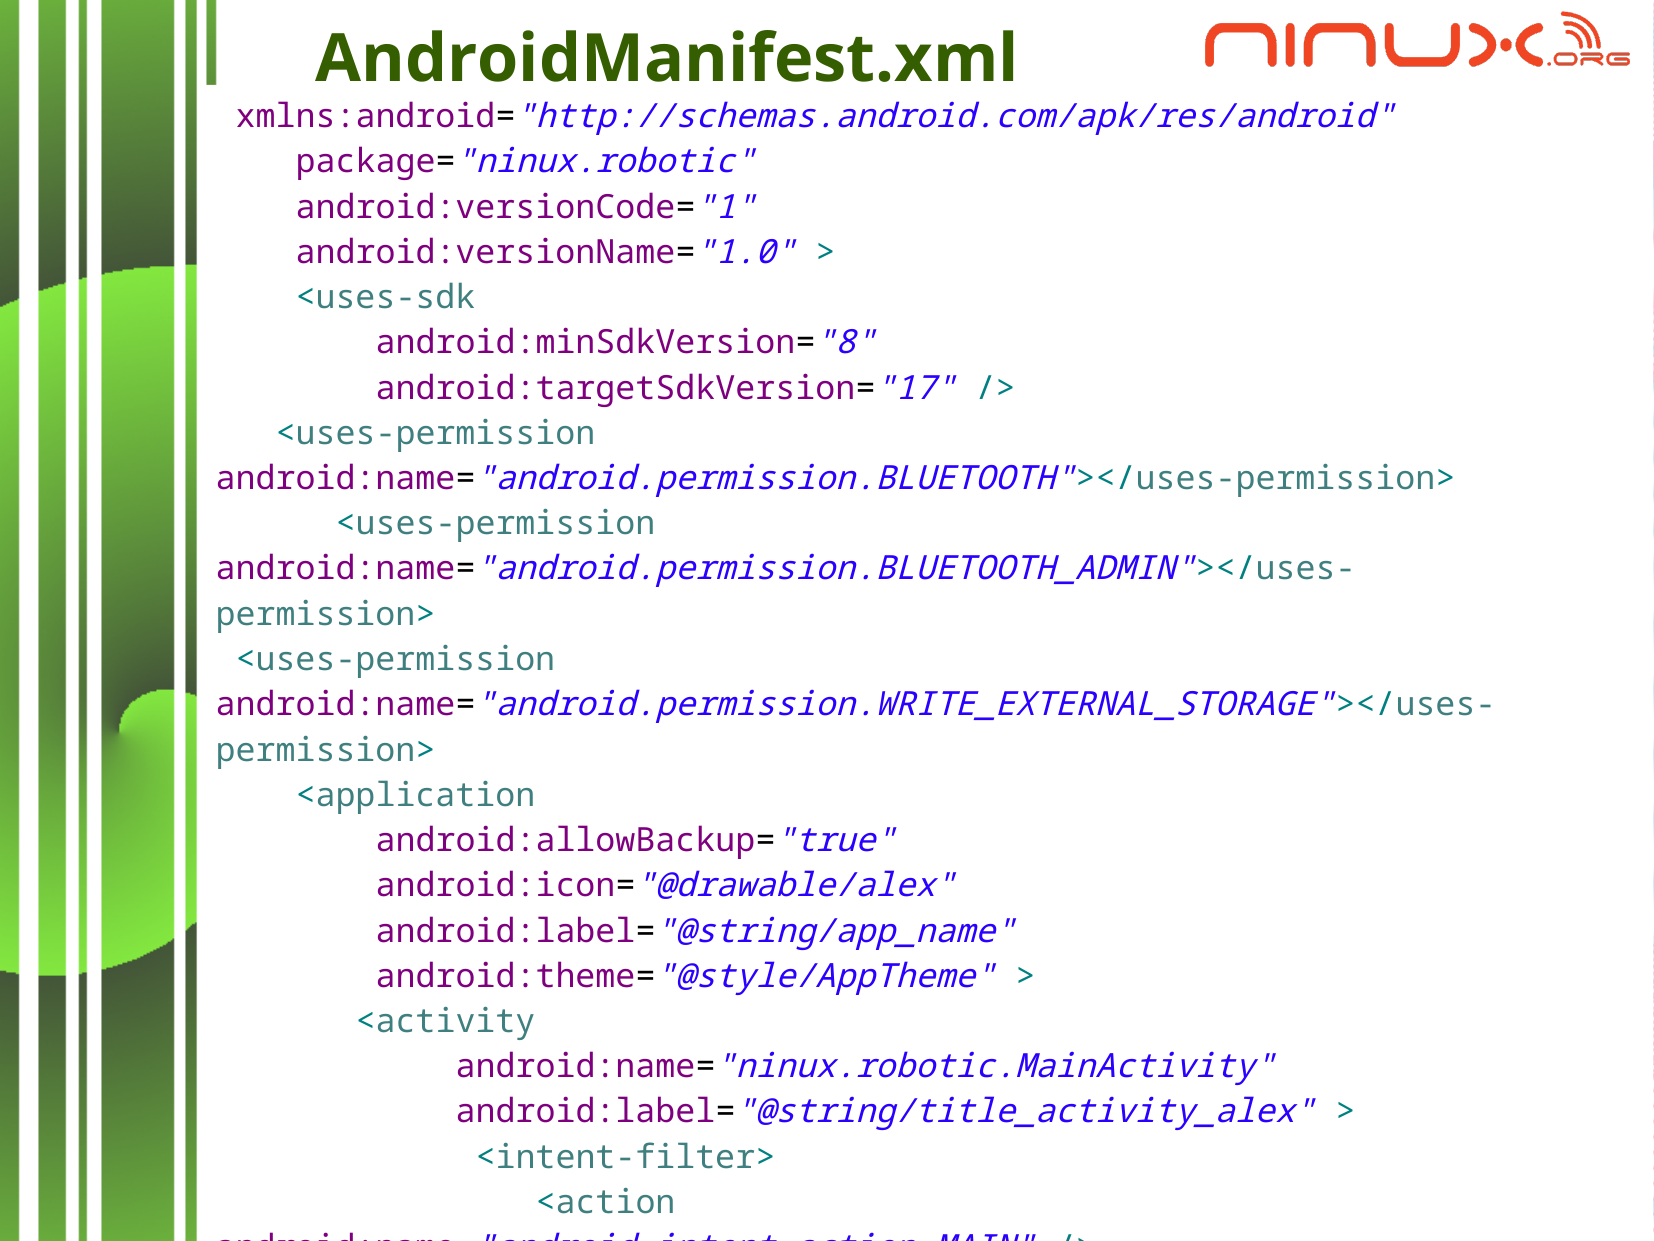

# AndroidManifest.xml
 xmlns:android="http://schemas.android.com/apk/res/android"
 package="ninux.robotic"
 android:versionCode="1"
 android:versionName="1.0" >
 <uses-sdk
 android:minSdkVersion="8"
 android:targetSdkVersion="17" />
 <uses-permission android:name="android.permission.BLUETOOTH"></uses-permission>
 <uses-permission android:name="android.permission.BLUETOOTH_ADMIN"></uses-permission>
 <uses-permission android:name="android.permission.WRITE_EXTERNAL_STORAGE"></uses-permission>
 <application
 android:allowBackup="true"
 android:icon="@drawable/alex"
 android:label="@string/app_name"
 android:theme="@style/AppTheme" >
 <activity
 android:name="ninux.robotic.MainActivity"
 android:label="@string/title_activity_alex" >
 <intent-filter>
 <action android:name="android.intent.action.MAIN" />
 <category android:name="android.intent.category.LAUNCHER" />
 </intent-filter>
 </activity>
 </application>